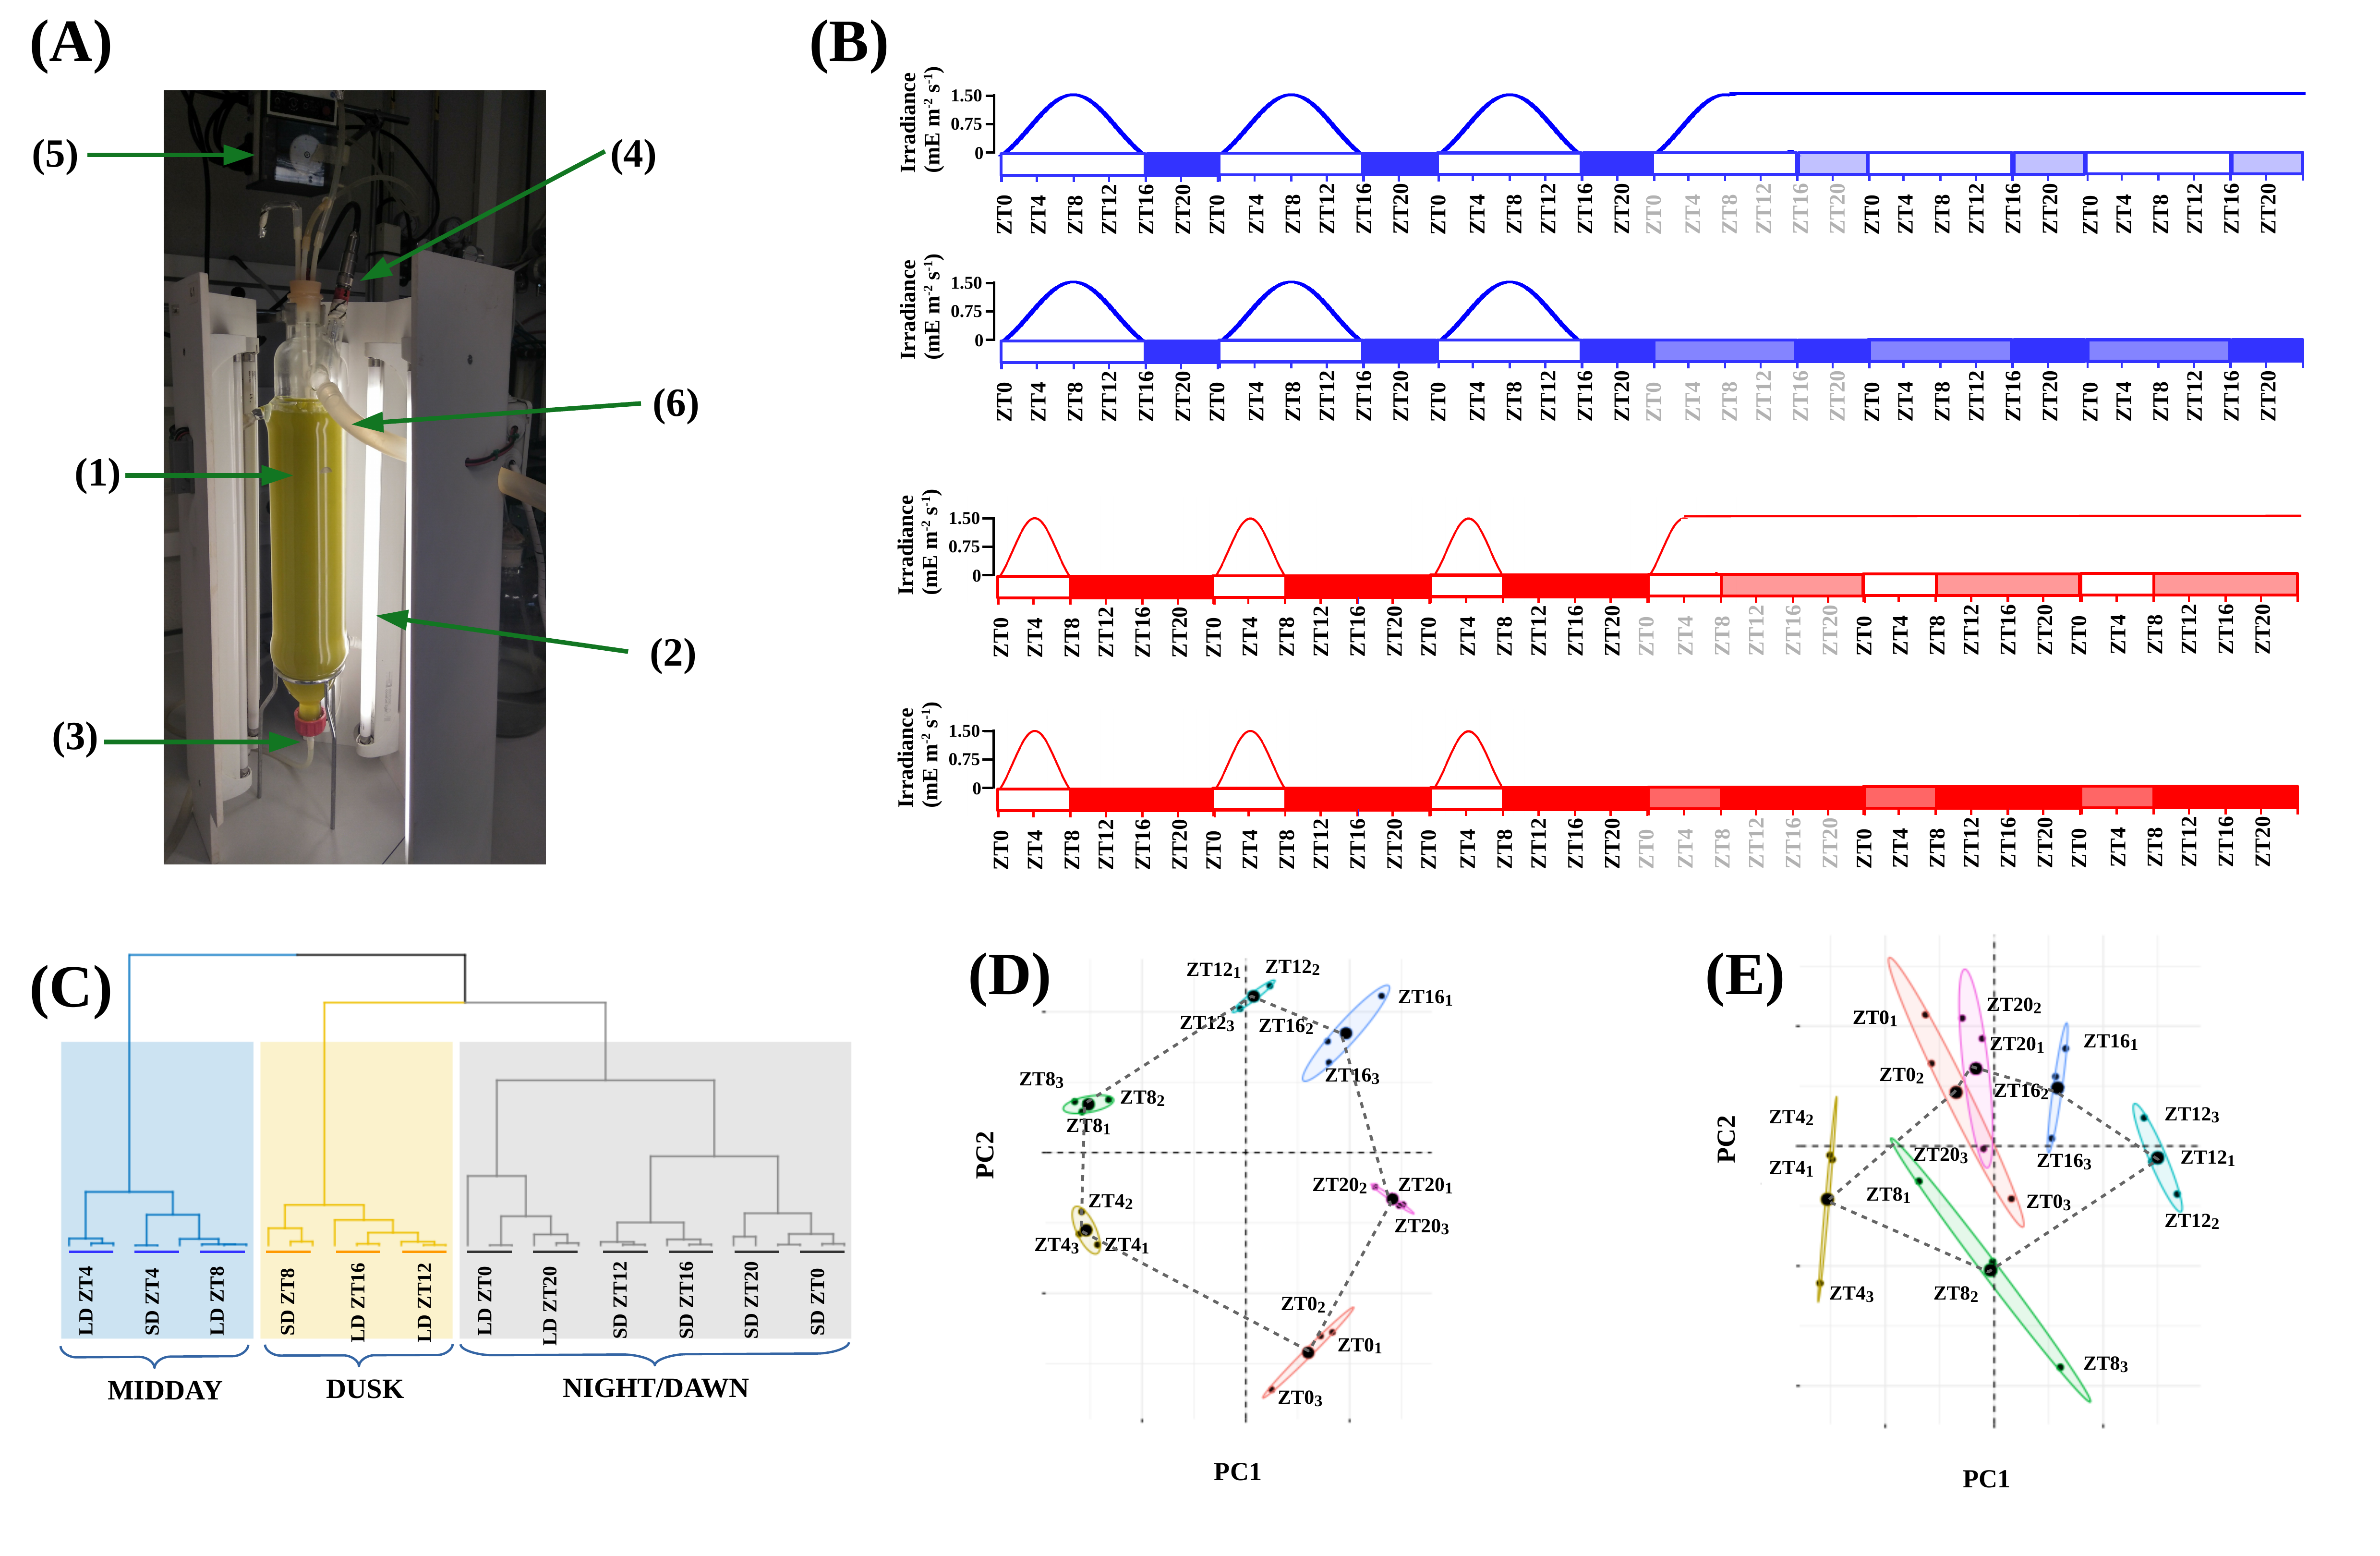

(A)
(B)
1.50
Irradiance (mE m-2 s-1)
0.75
(5)
(4)
0
ZT4
ZT8
ZT12
ZT16
ZT20
ZT4
ZT8
ZT12
ZT16
ZT20
ZT4
ZT12
ZT16
ZT4
ZT8
ZT12
ZT16
ZT4
ZT8
ZT12
ZT16
ZT0
ZT4
ZT8
ZT12
ZT16
ZT20
ZT0
ZT0
ZT0
ZT0
ZT0
ZT8
ZT20
ZT20
ZT20
1.50
Irradiance (mE m-2 s-1)
0.75
0
ZT4
ZT8
ZT12
ZT16
ZT20
ZT4
ZT8
ZT12
ZT16
ZT20
ZT4
ZT8
ZT4
ZT8
ZT12
ZT16
ZT20
ZT4
ZT8
ZT12
ZT16
ZT20
ZT0
ZT4
ZT8
ZT12
ZT16
ZT20
ZT0
ZT0
ZT0
ZT0
ZT0
ZT16
ZT12
ZT20
(6)
(1)
1.50
Irradiance (mE m-2 s-1)
0.75
0
ZT4
ZT8
ZT20
ZT4
ZT16
ZT20
ZT0
ZT4
ZT8
ZT0
ZT4
ZT8
ZT16
ZT20
ZT0
ZT4
ZT8
ZT16
ZT20
ZT0
ZT0
ZT4
ZT8
ZT16
ZT20
ZT0
ZT12
ZT12
ZT20
ZT12
ZT12
ZT12
ZT16
ZT8
ZT12
ZT16
(2)
(3)
1.50
Irradiance (mE m-2 s-1)
0.75
0
ZT4
ZT8
ZT20
ZT4
ZT16
ZT20
ZT0
ZT4
ZT8
ZT0
ZT4
ZT8
ZT16
ZT20
ZT0
ZT4
ZT8
ZT16
ZT20
ZT0
ZT0
ZT4
ZT8
ZT16
ZT20
ZT0
ZT12
ZT12
ZT20
ZT12
ZT12
ZT12
ZT16
ZT8
ZT12
ZT16
(D)
(D)
(E)
ZT122
ZT121
(C)
ZT161
ZT202
ZT01
ZT01
ZT123
ZT162
ZT161
ZT201
ZT02
ZT163
ZT83
ZT162
PC2
ZT82
PC2
ZT123
ZT42
ZT81
ZT203
ZT121
ZT163
ZT41
ZT202
ZT201
ZT81
ZT42
ZT03
ZT122
ZT203
ZT43
ZT41
LD ZT4
SD ZT4
SD ZT8
SD ZT0
LD ZT8
LD ZT0
SD ZT20
SD ZT12
SD ZT16
LD ZT16
LD ZT12
LD ZT20
ZT43
ZT82
ZT02
ZT01
ZT83
NIGHT/DAWN
DUSK
MIDDAY
ZT03
PC1
PC1